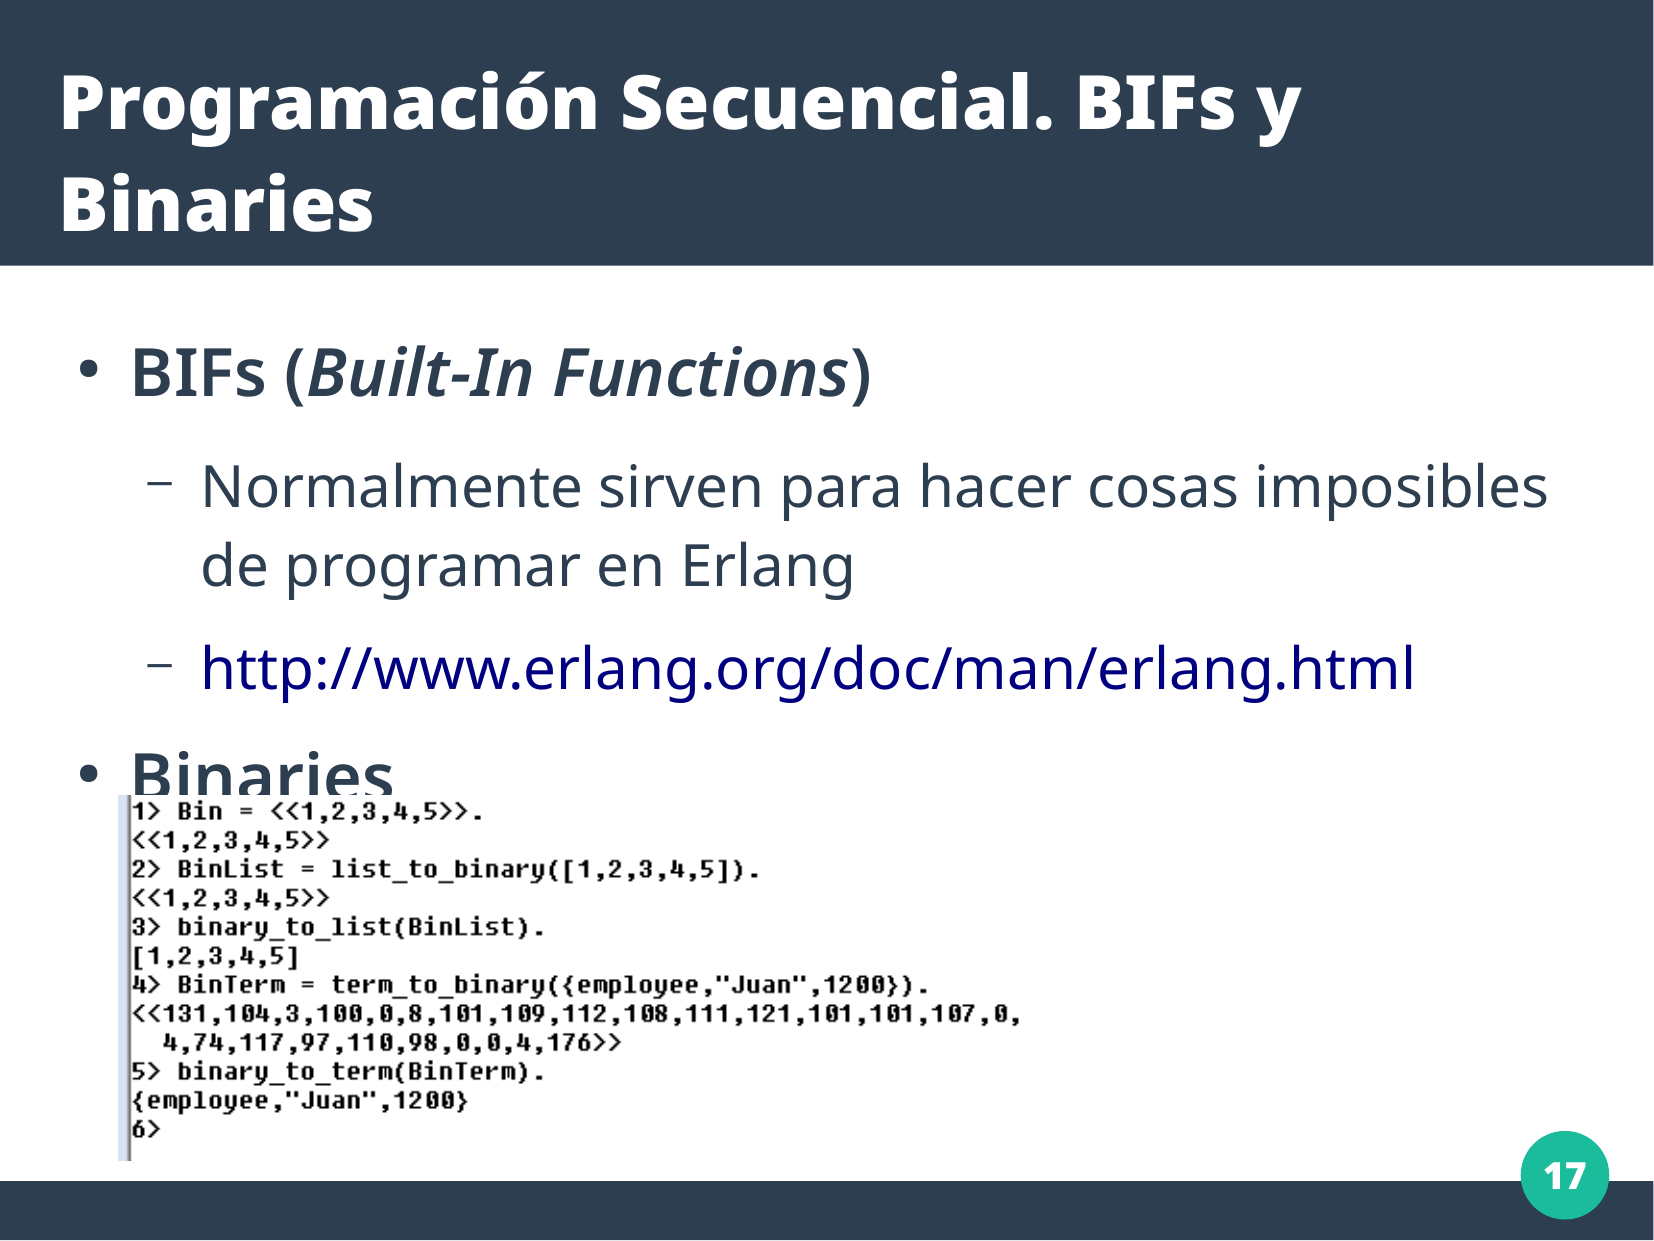

# Programación Secuencial. BIFs y Binaries
BIFs (Built-In Functions)
Normalmente sirven para hacer cosas imposibles de programar en Erlang
http://www.erlang.org/doc/man/erlang.html
Binaries
17